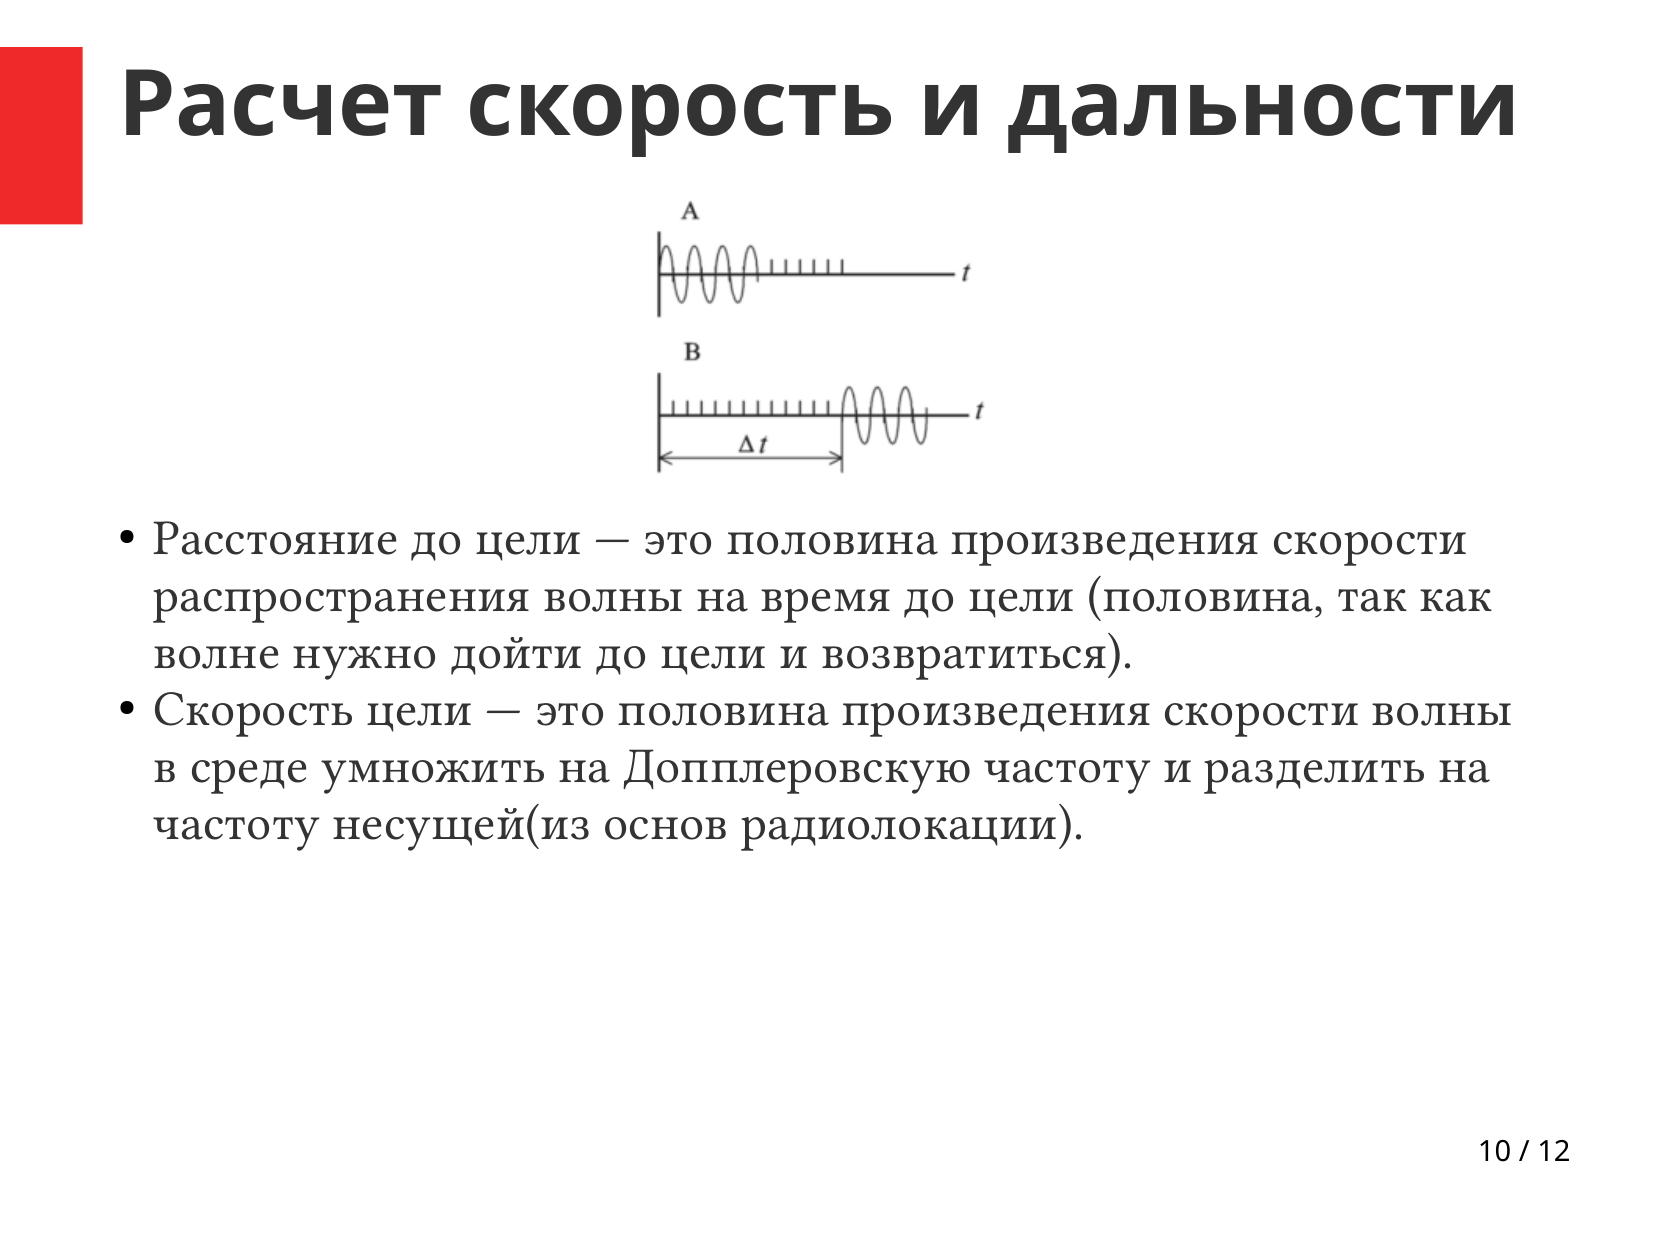

# Расчет скорость и дальности
Расстояние до цели — это половина произведения скорости распространения волны на время до цели (половина, так как волне нужно дойти до цели и возвратиться).
Скорость цели — это половина произведения скорости волны в среде умножить на Допплеровскую частоту и разделить на частоту несущей(из основ радиолокации).
10